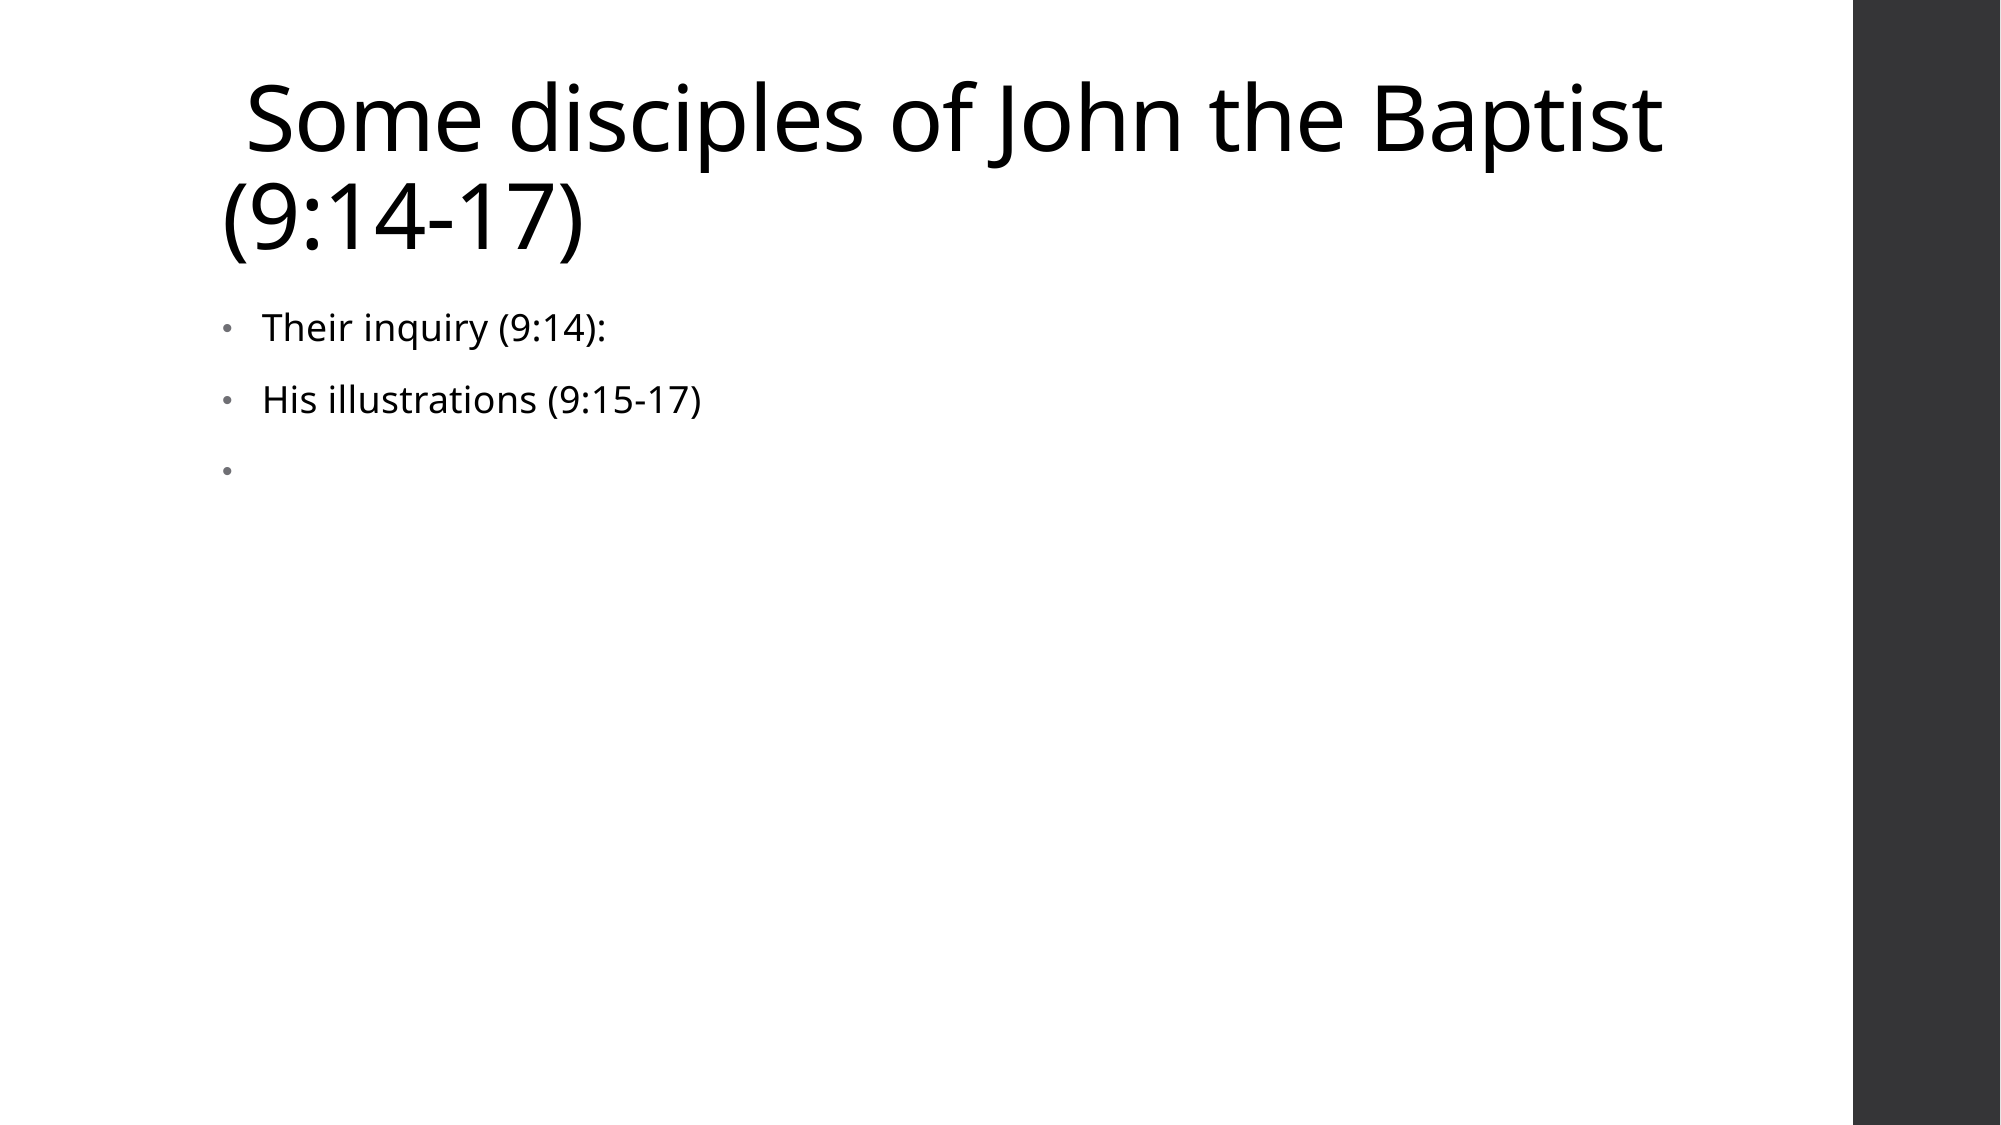

# Some disciples of John the Baptist (9:14-17)
 Their inquiry (9:14):
 His illustrations (9:15-17)